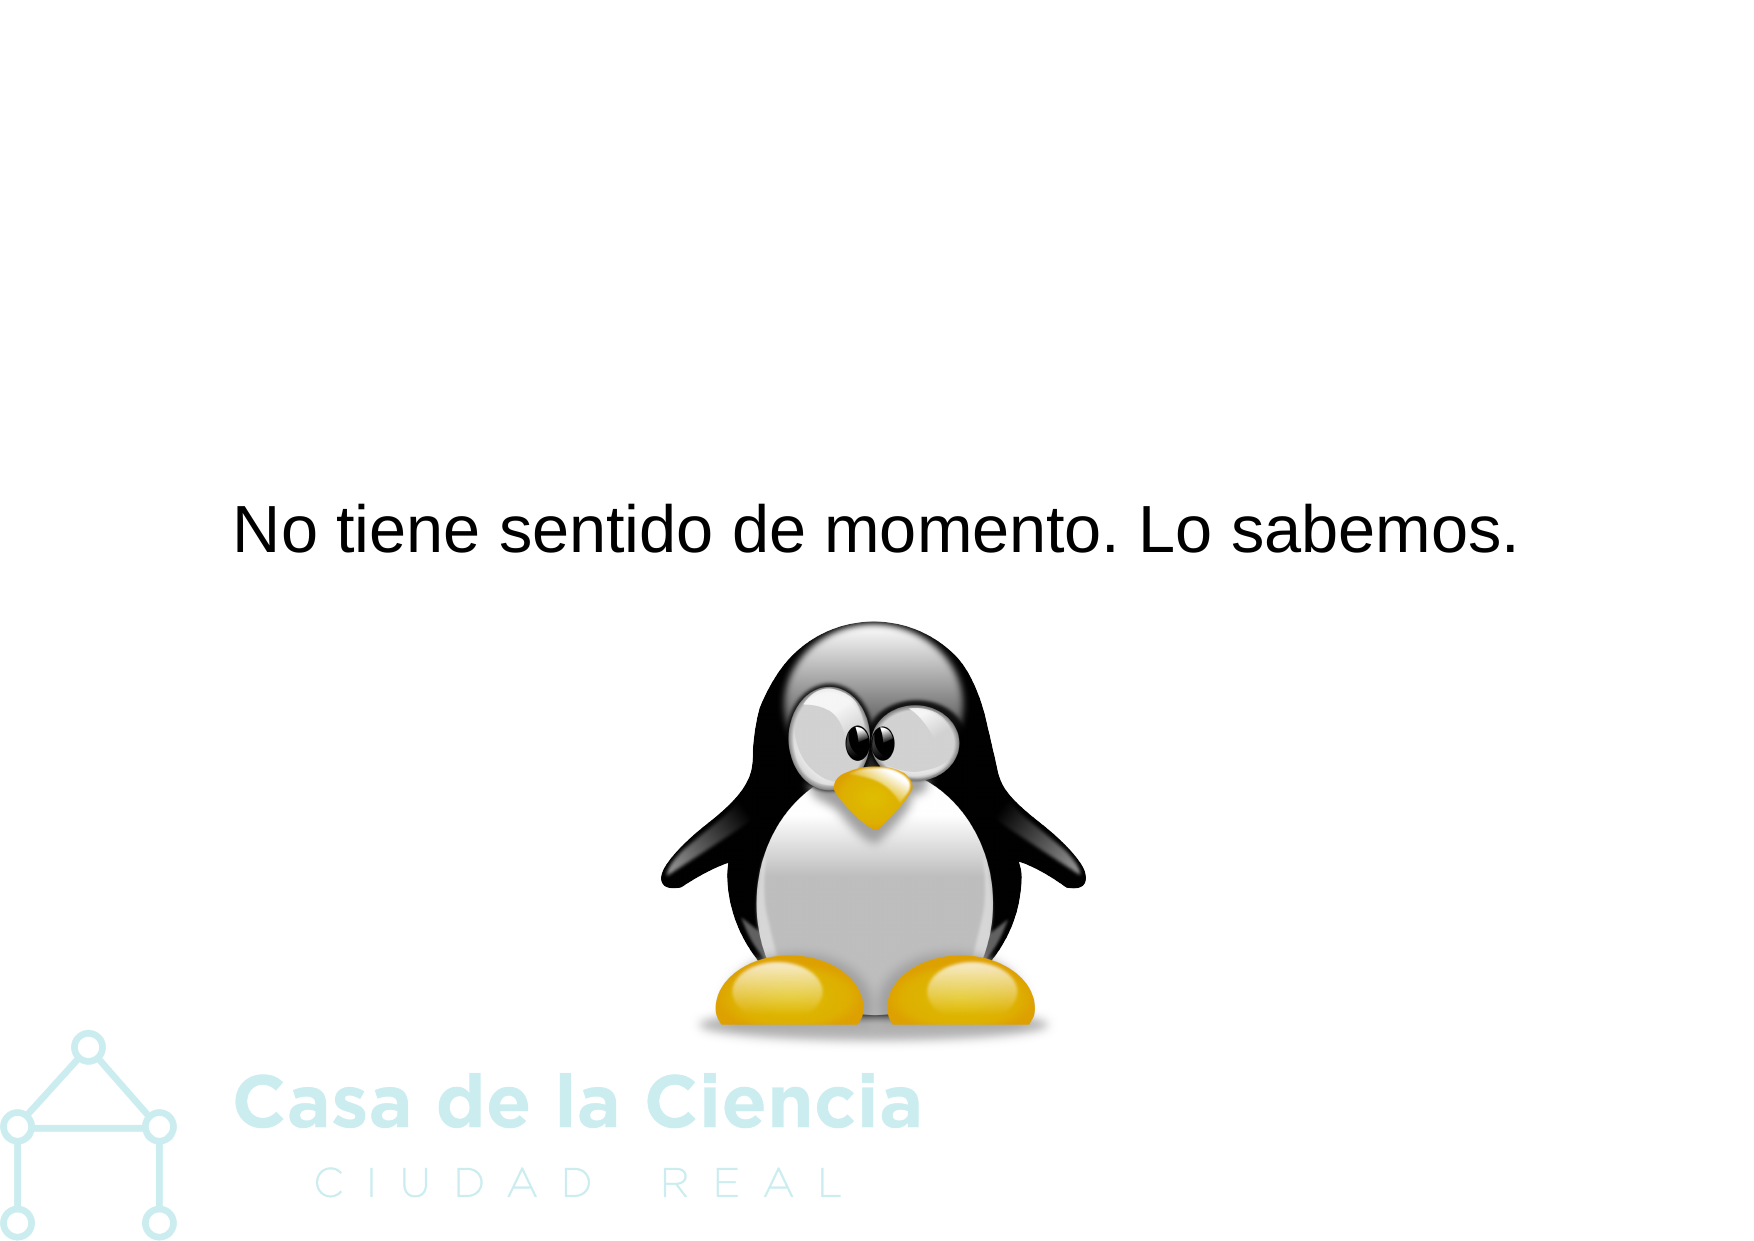

# No tiene sentido de momento. Lo sabemos.